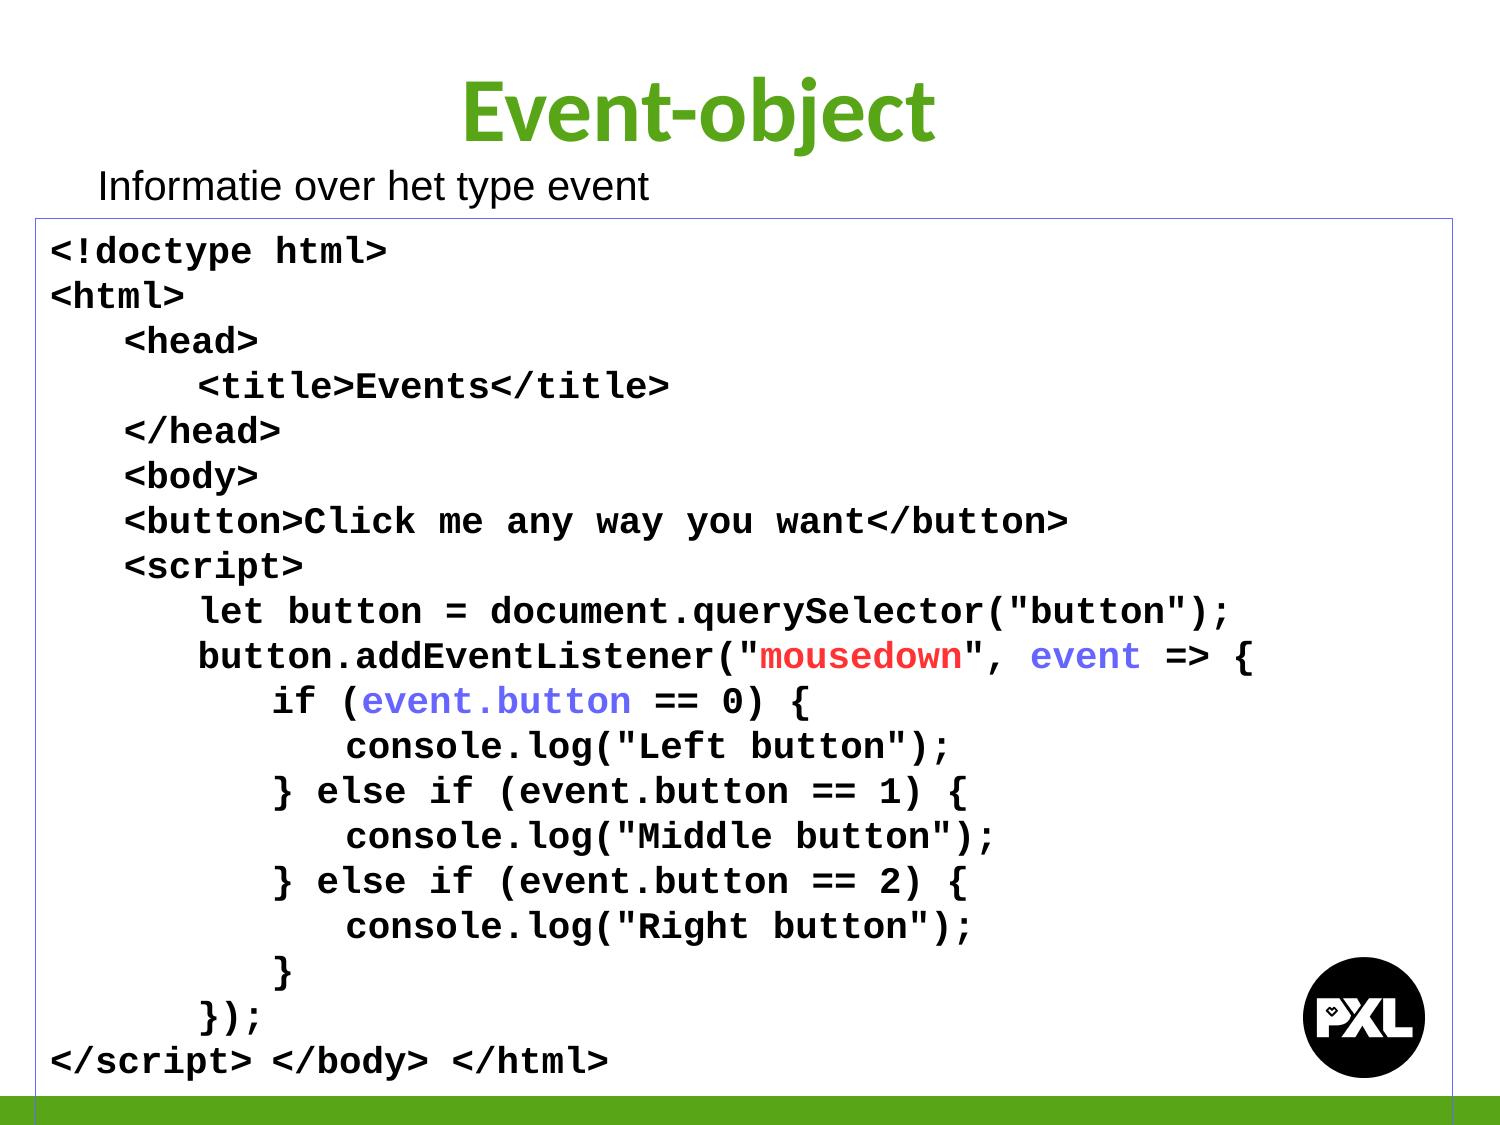

Event-object
Informatie over het type event
<!doctype html>
<html>
	<head>
		<title>Events</title>
	</head>
	<body>
	<button>Click me any way you want</button>
	<script>
		let button = document.querySelector("button");
		button.addEventListener("mousedown", event => {
			if (event.button == 0) {
				console.log("Left button");
			} else if (event.button == 1) {
				console.log("Middle button");
			} else if (event.button == 2) {
				console.log("Right button");
			}
		});
</script>	</body> </html>